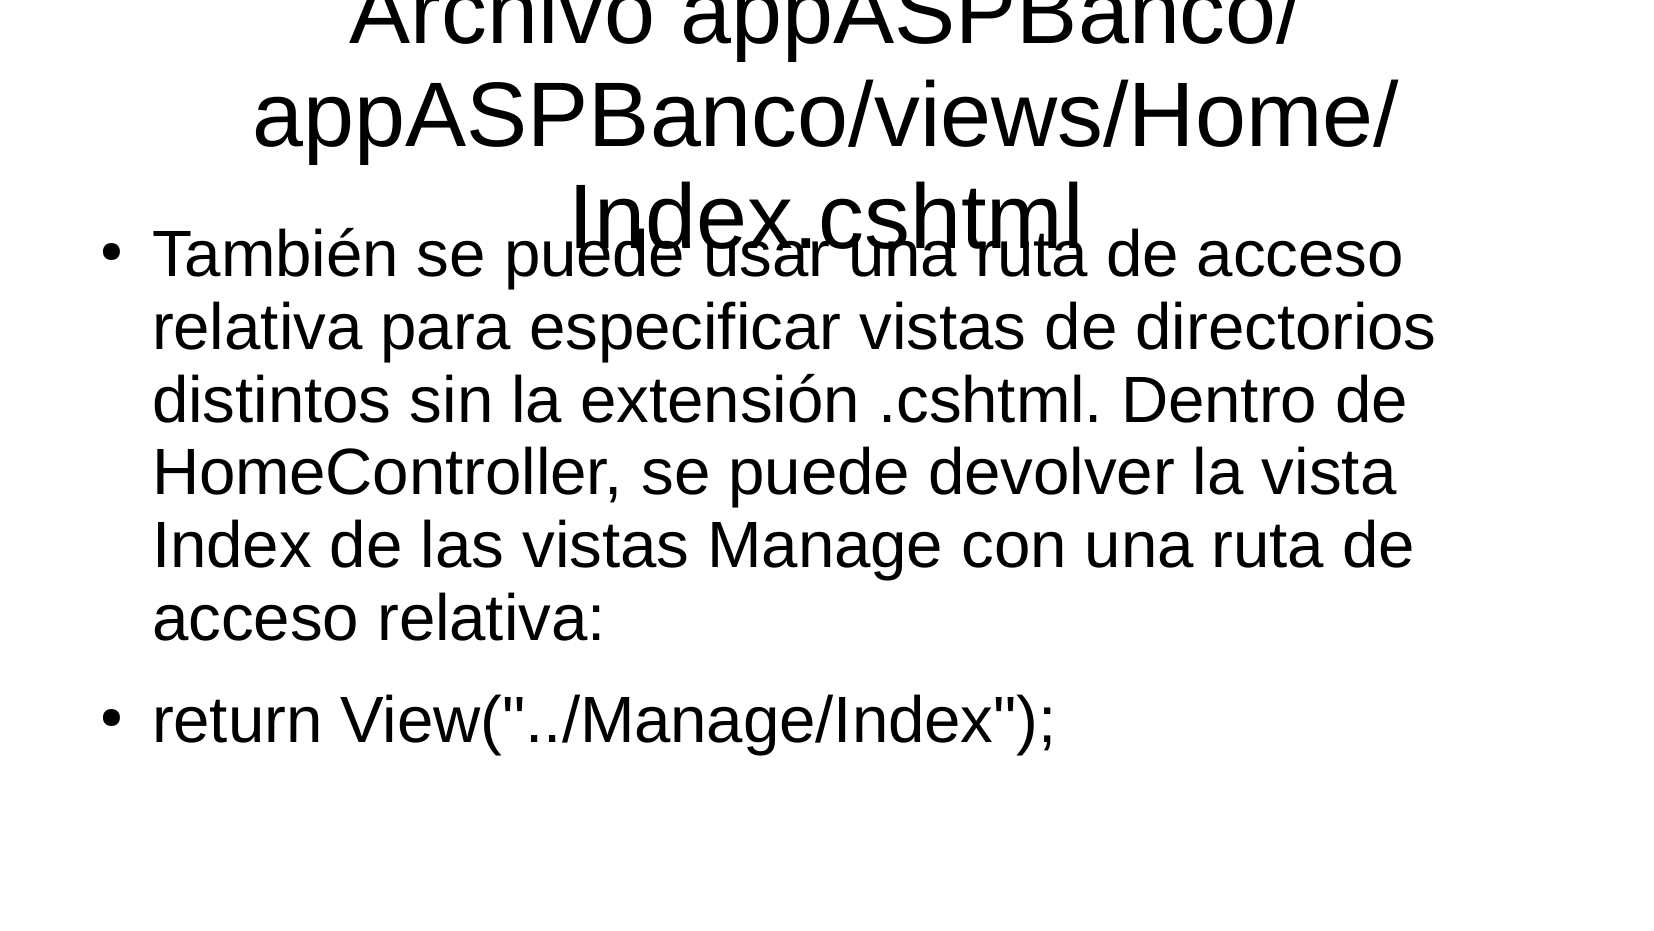

# Archivo appASPBanco/ appASPBanco/views/Home/ Index.cshtml
También se puede usar una ruta de acceso relativa para especificar vistas de directorios distintos sin la extensión .cshtml. Dentro de HomeController, se puede devolver la vista Index de las vistas Manage con una ruta de acceso relativa:
return View("../Manage/Index");